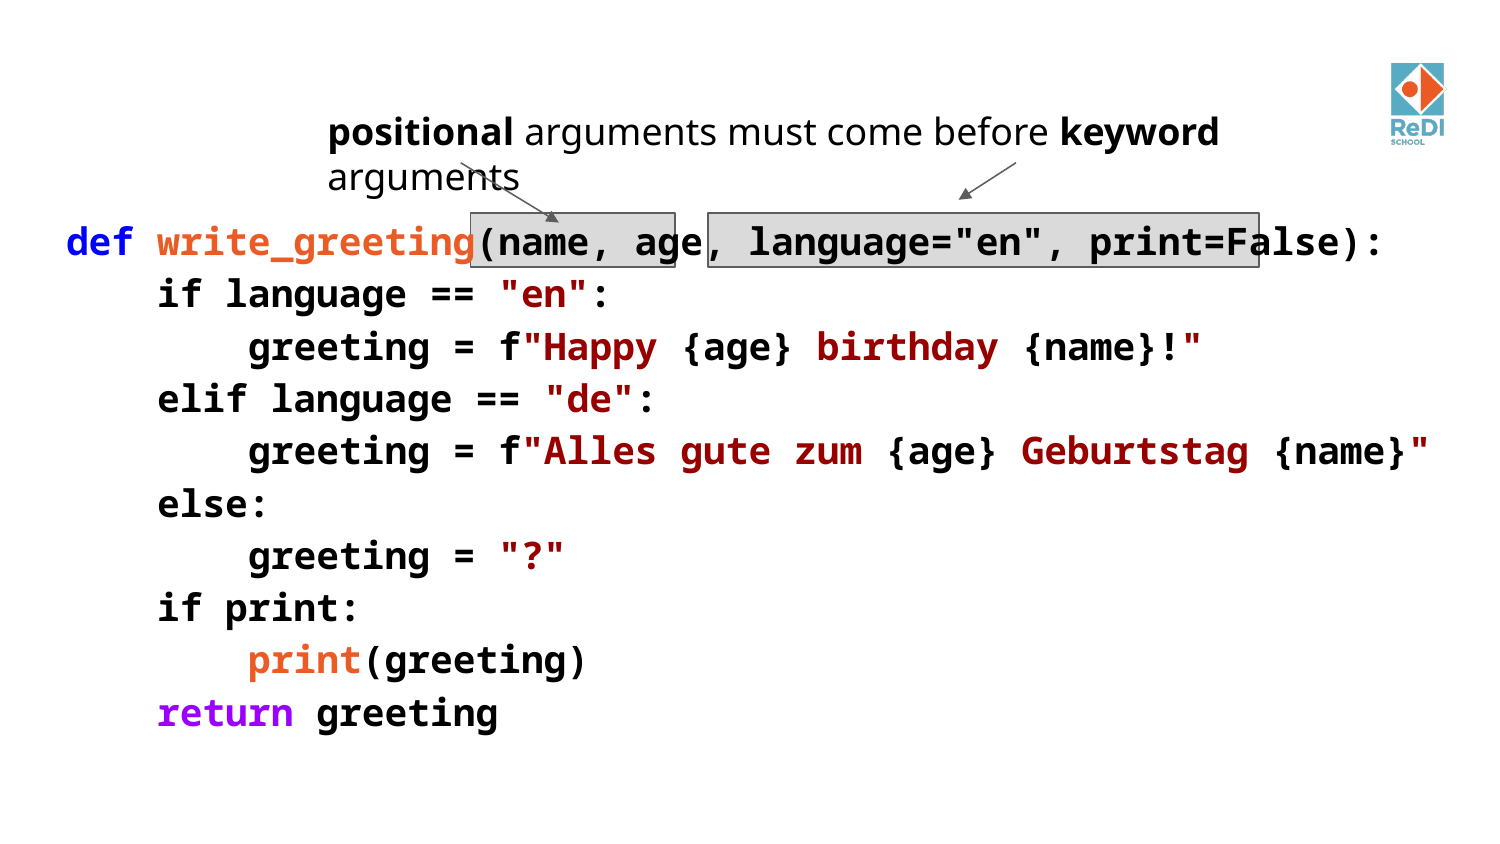

positional arguments must come before keyword arguments
# def write_greeting(name, age, language="en", print=False):
 if language == "en":
 greeting = f"Happy {age} birthday {name}!"
 elif language == "de":
 greeting = f"Alles gute zum {age} Geburtstag {name}"
 else:
 greeting = "?"
 if print:
 print(greeting)
 return greeting